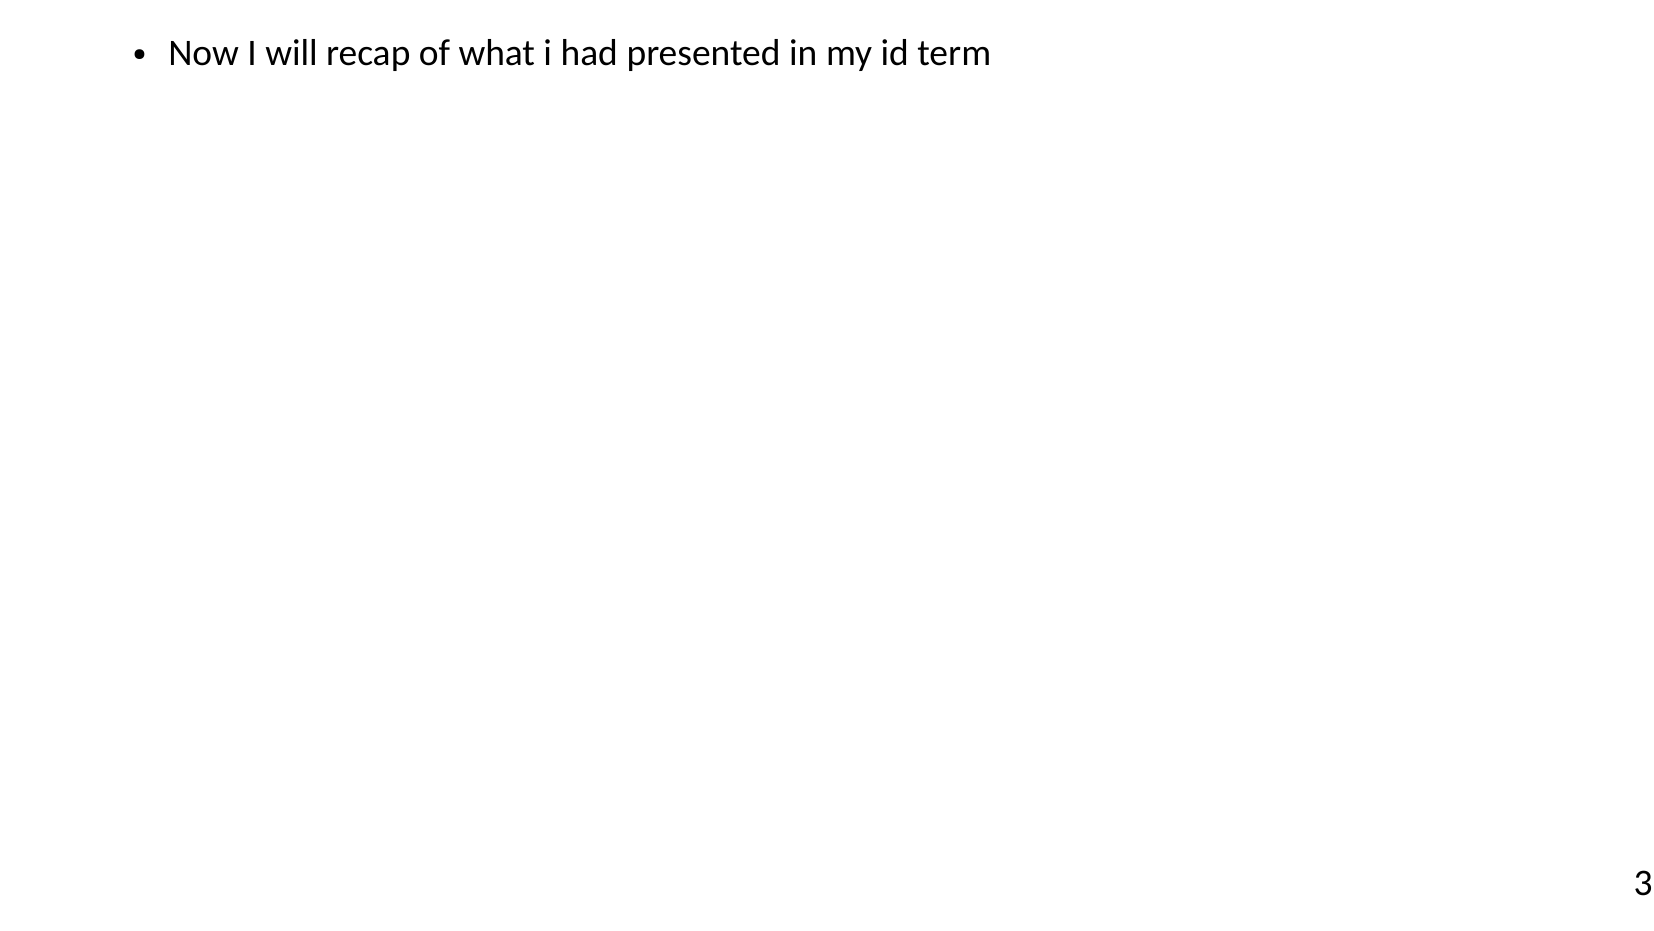

Now I will recap of what i had presented in my id term